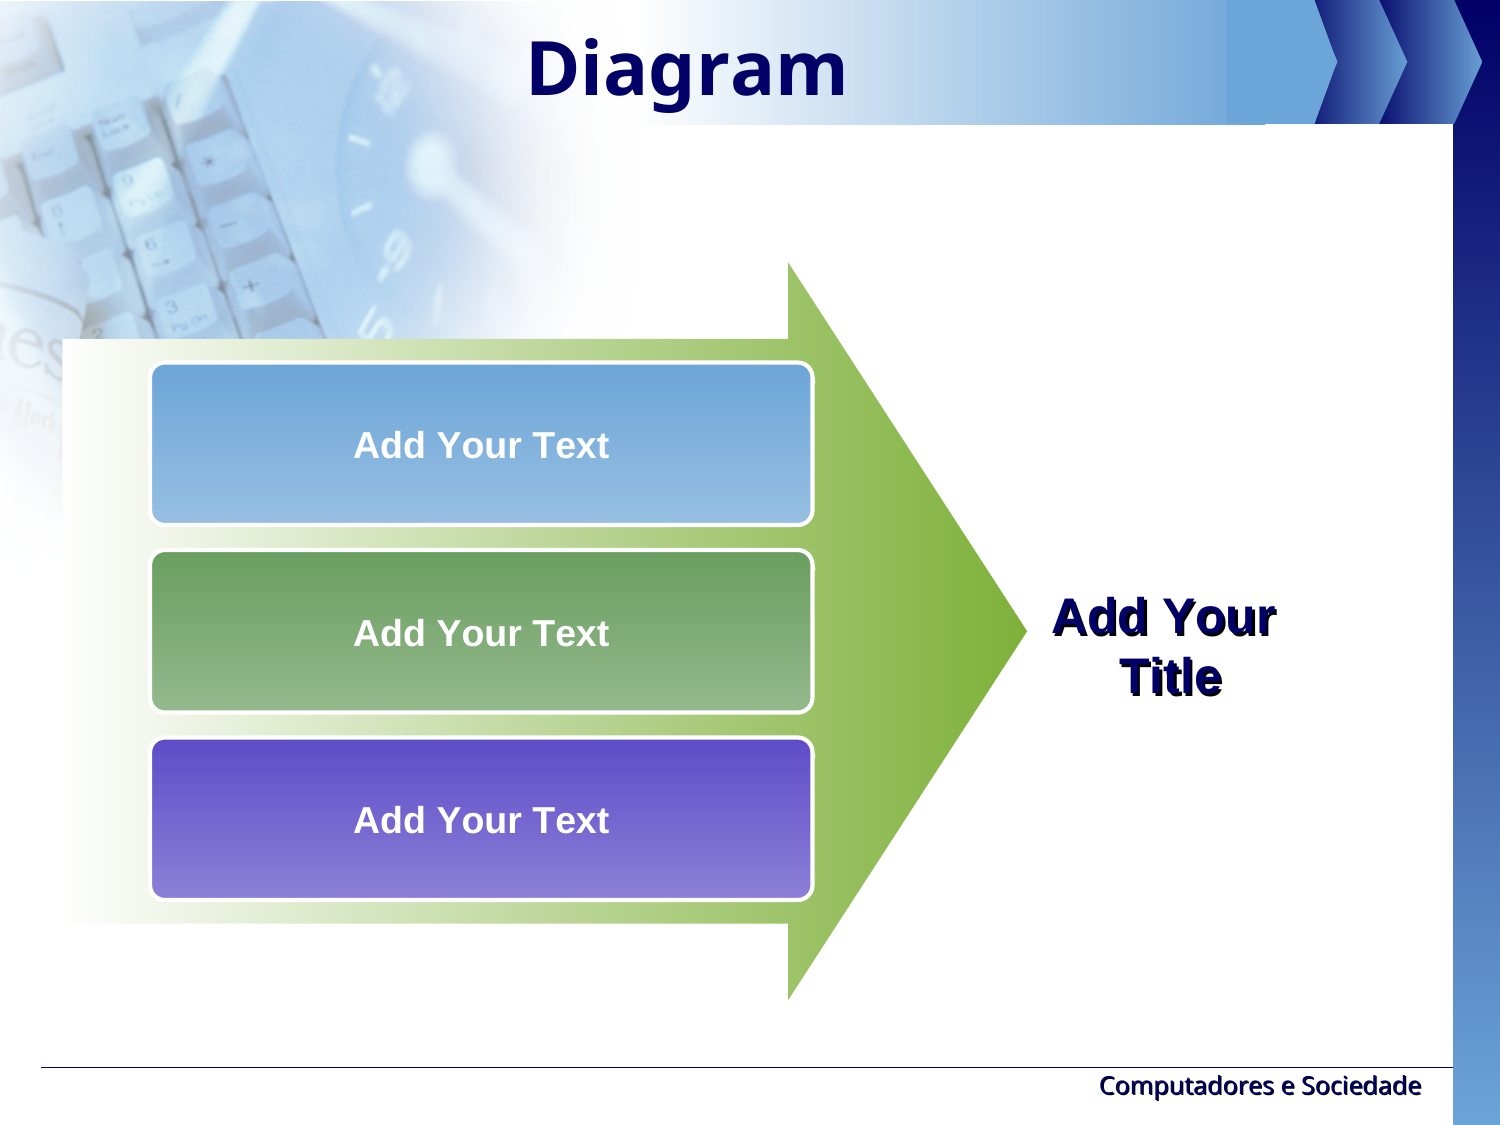

# Diagram
Add Your Text
Add Your
Title
Add Your Text
Add Your Text